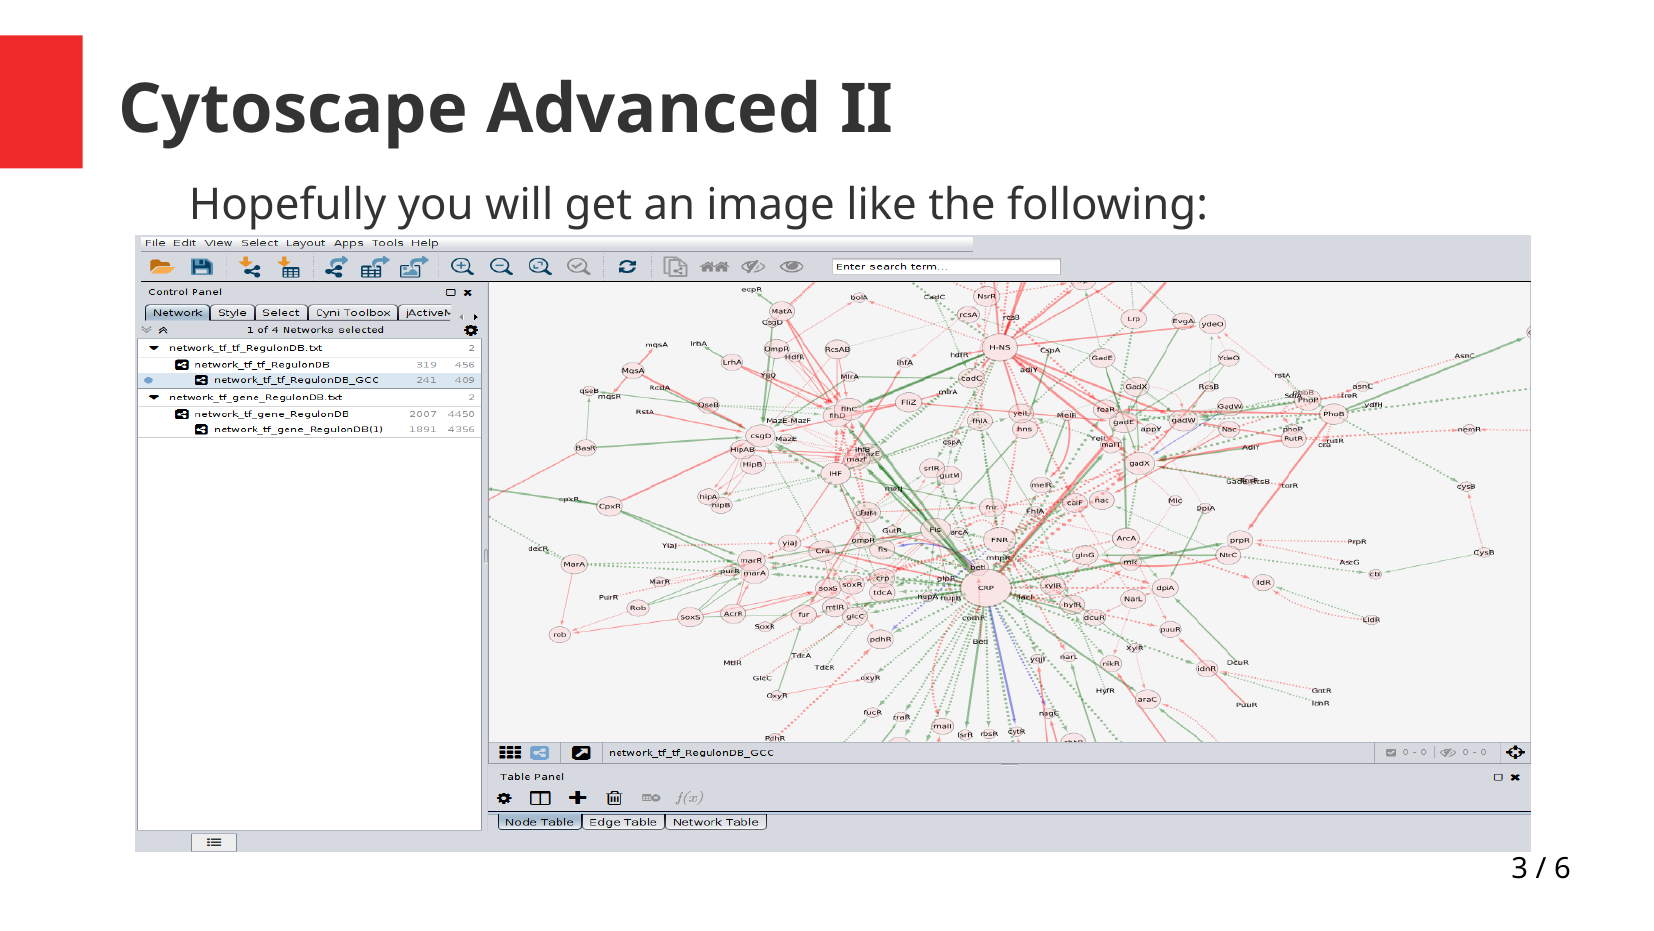

# Cytoscape Advanced II
Hopefully you will get an image like the following:
3